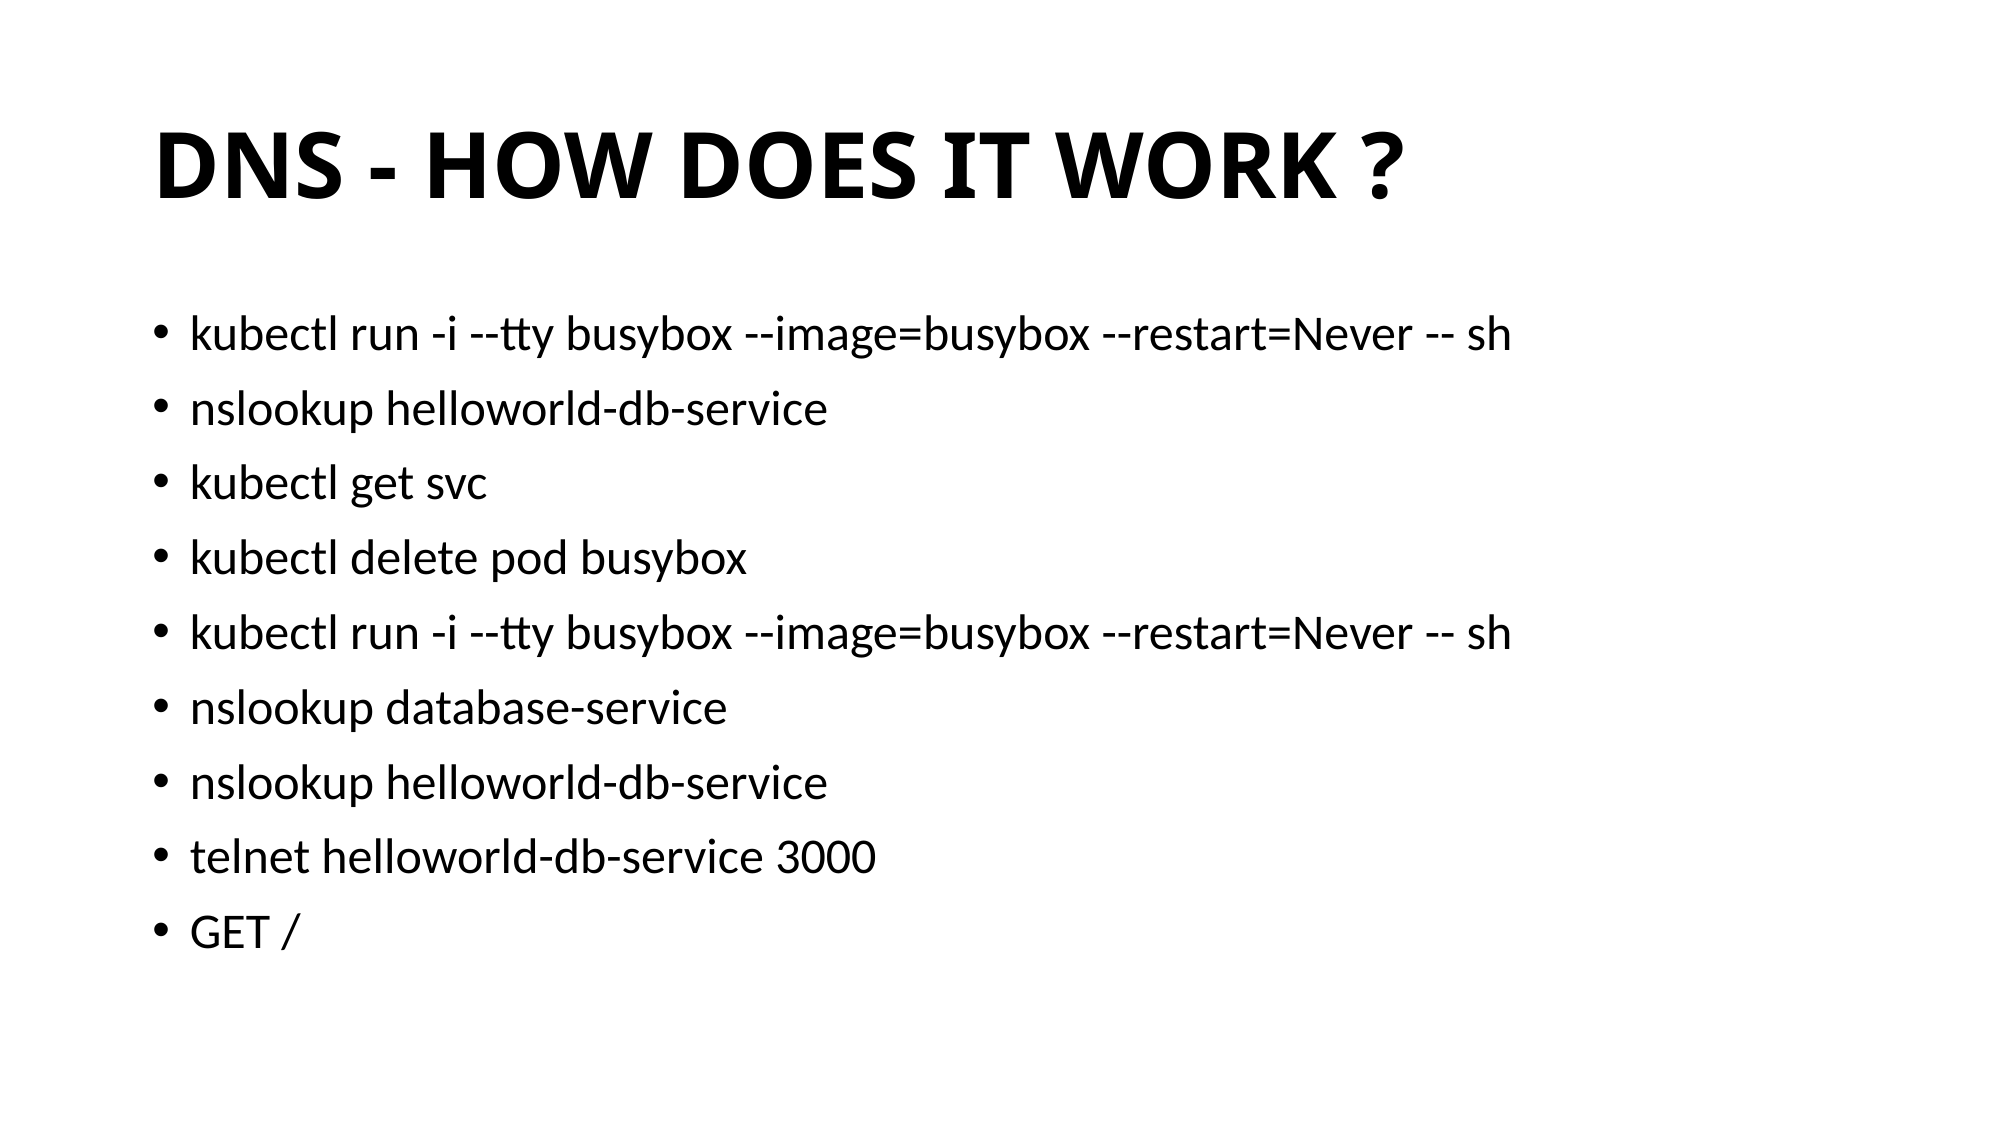

# DNS - HOW DOES IT WORK ?
kubectl run -i --tty busybox --image=busybox --restart=Never -- sh
nslookup helloworld-db-service
kubectl get svc
kubectl delete pod busybox
kubectl run -i --tty busybox --image=busybox --restart=Never -- sh
nslookup database-service
nslookup helloworld-db-service
telnet helloworld-db-service 3000
GET /